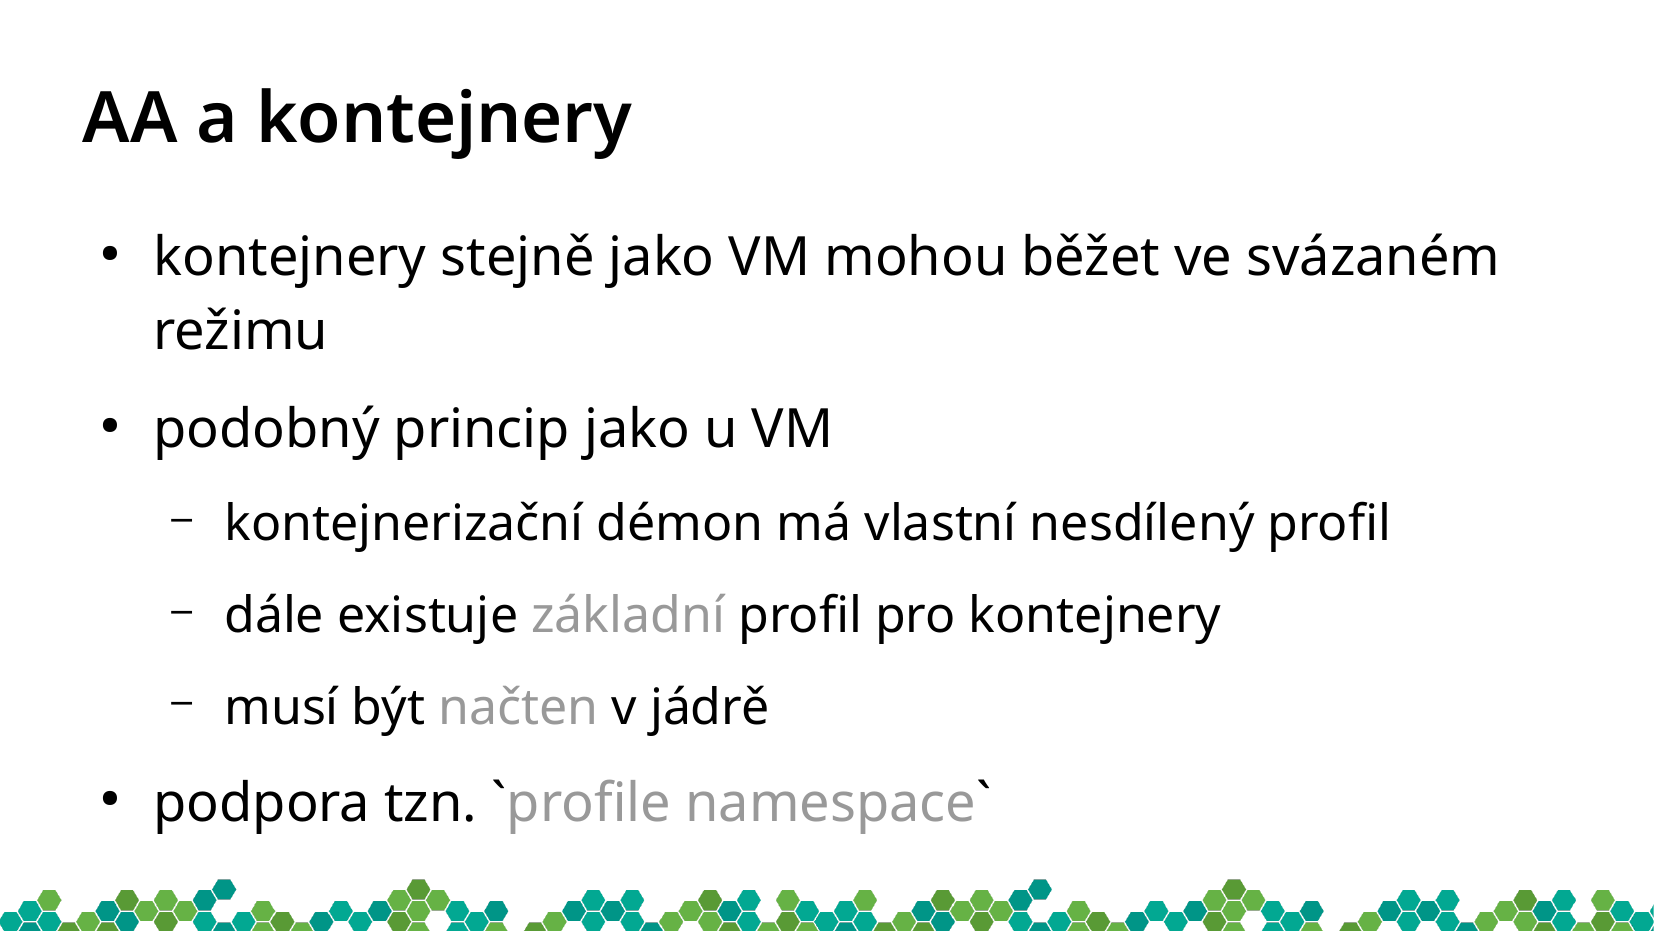

# AA a kontejnery
kontejnery stejně jako VM mohou běžet ve svázaném režimu
podobný princip jako u VM
kontejnerizační démon má vlastní nesdílený profil
dále existuje základní profil pro kontejnery
musí být načten v jádrě
podpora tzn. `profile namespace`